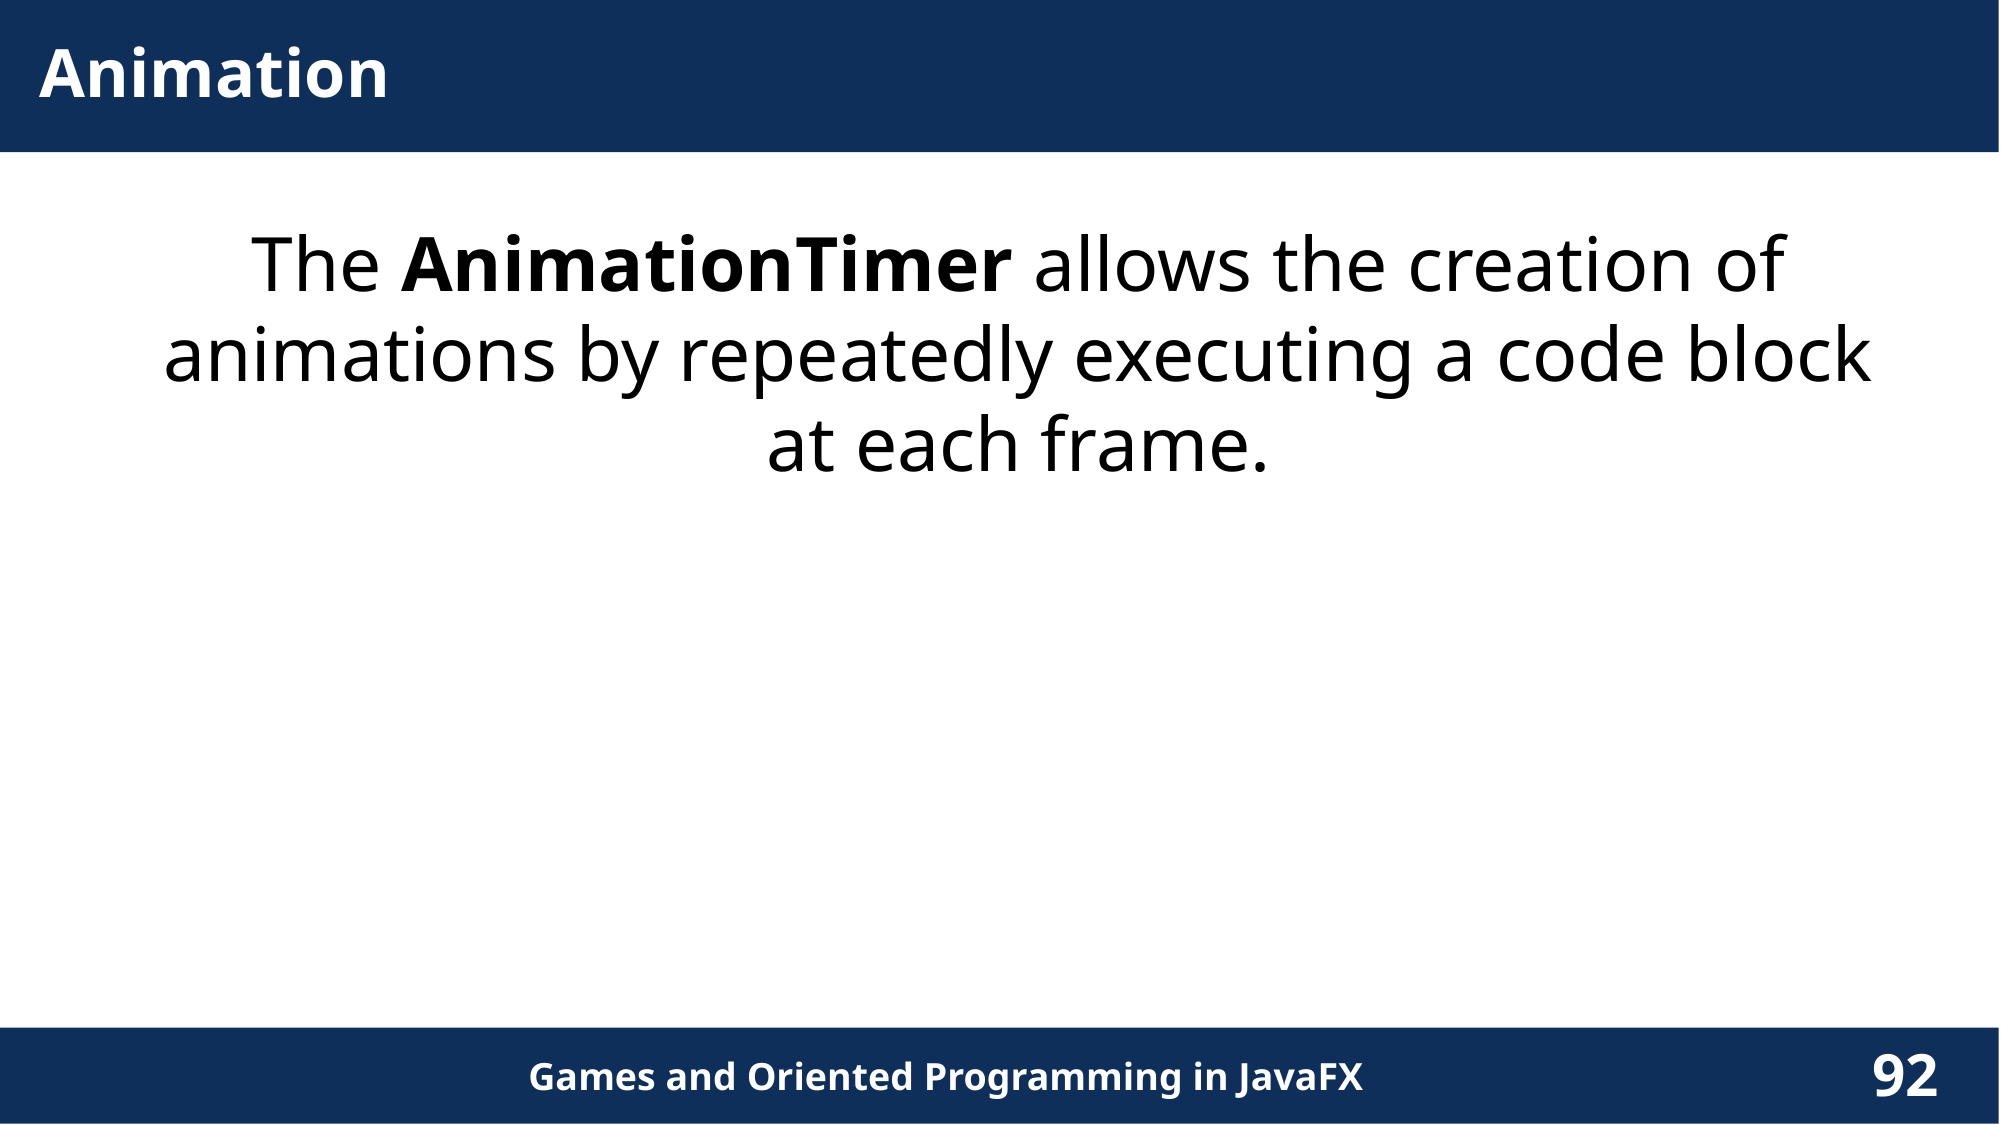

Animation
The AnimationTimer allows the creation of animations by repeatedly executing a code block at each frame.